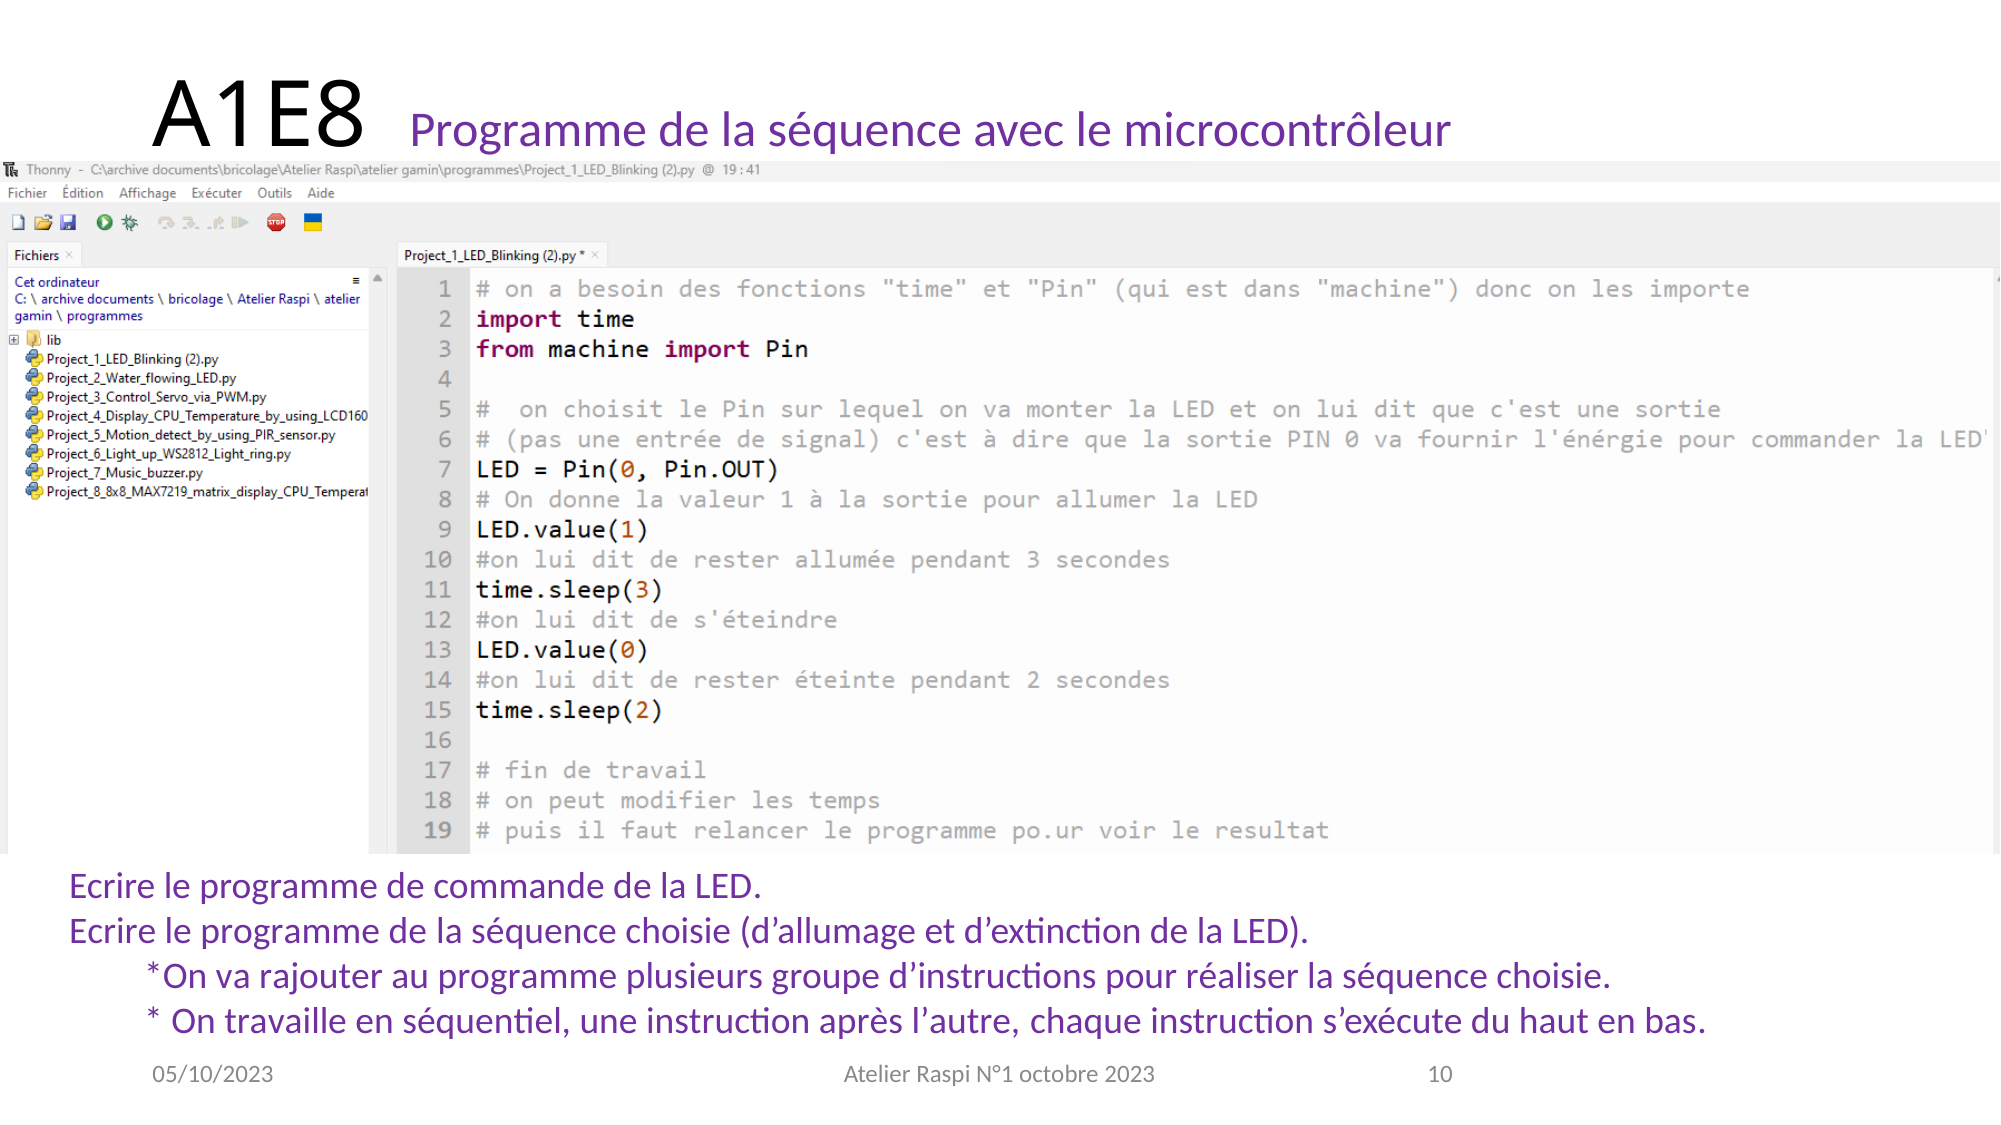

A1E8
Programme de la séquence avec le microcontrôleur
Ecrire le programme de commande de la LED.
Ecrire le programme de la séquence choisie (d’allumage et d’extinction de la LED).
	*On va rajouter au programme plusieurs groupe d’instructions pour réaliser la séquence choisie.
	* On travaille en séquentiel, une instruction après l’autre, chaque instruction s’exécute du haut en bas.
05/10/2023
Atelier Raspi N°1 octobre 2023